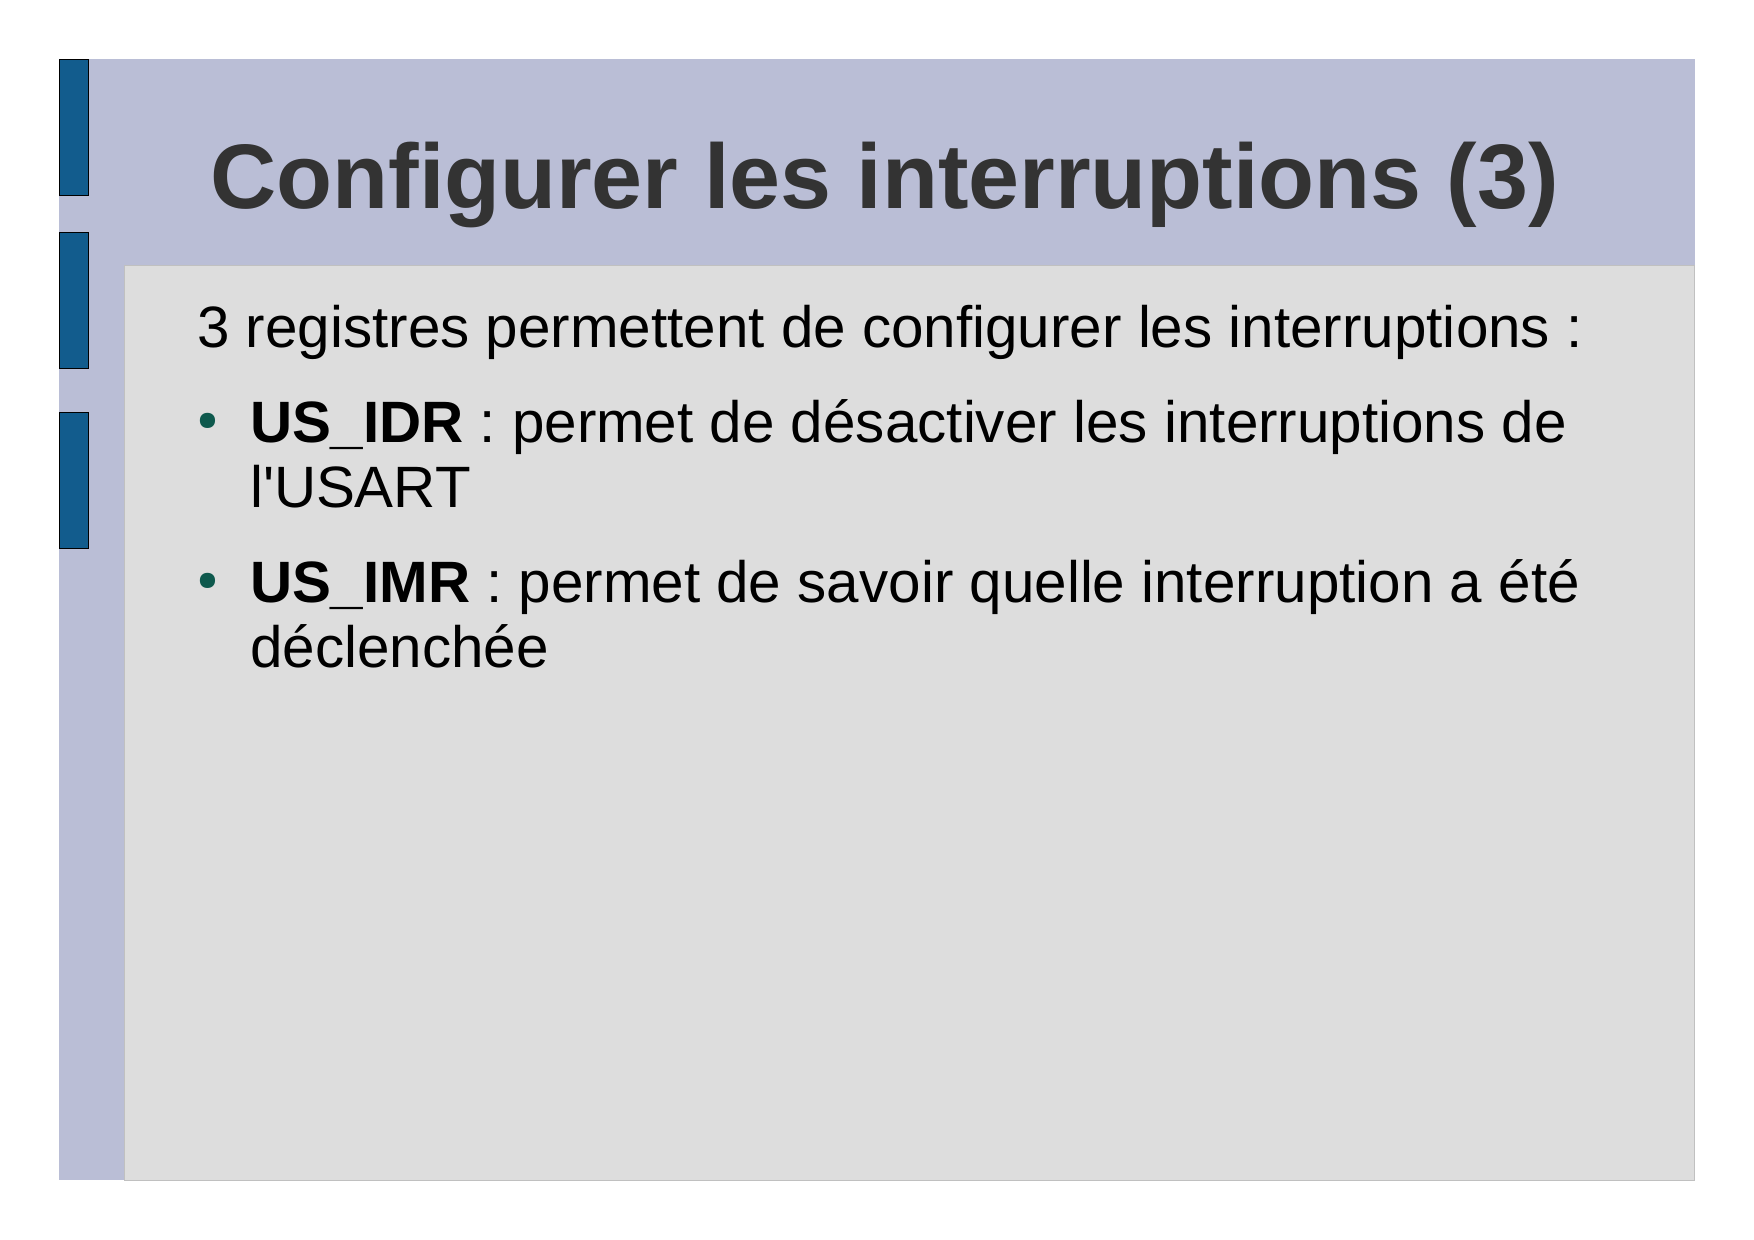

# Configurer les interruptions (3)
3 registres permettent de configurer les interruptions :
US_IDR : permet de désactiver les interruptions de l'USART
US_IMR : permet de savoir quelle interruption a été déclenchée